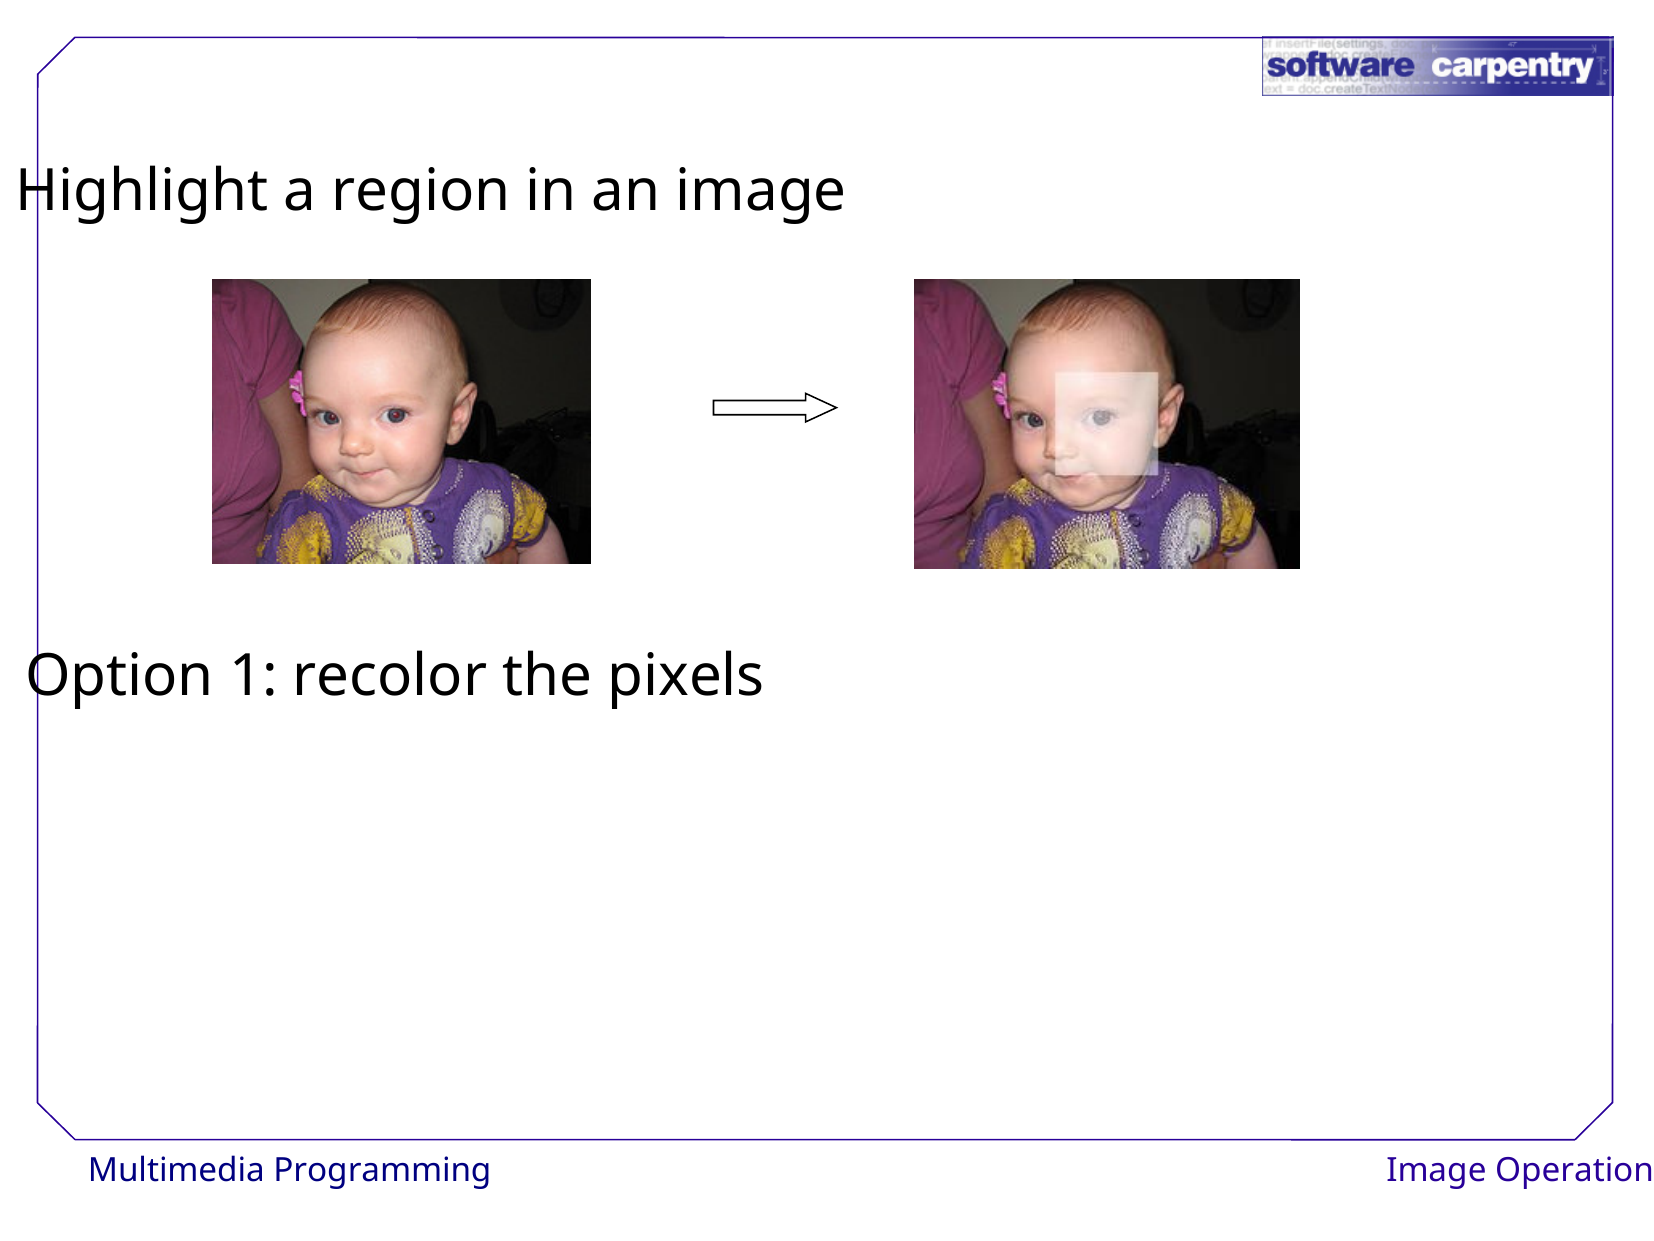

Highlight a region in an image
Option 1: recolor the pixels